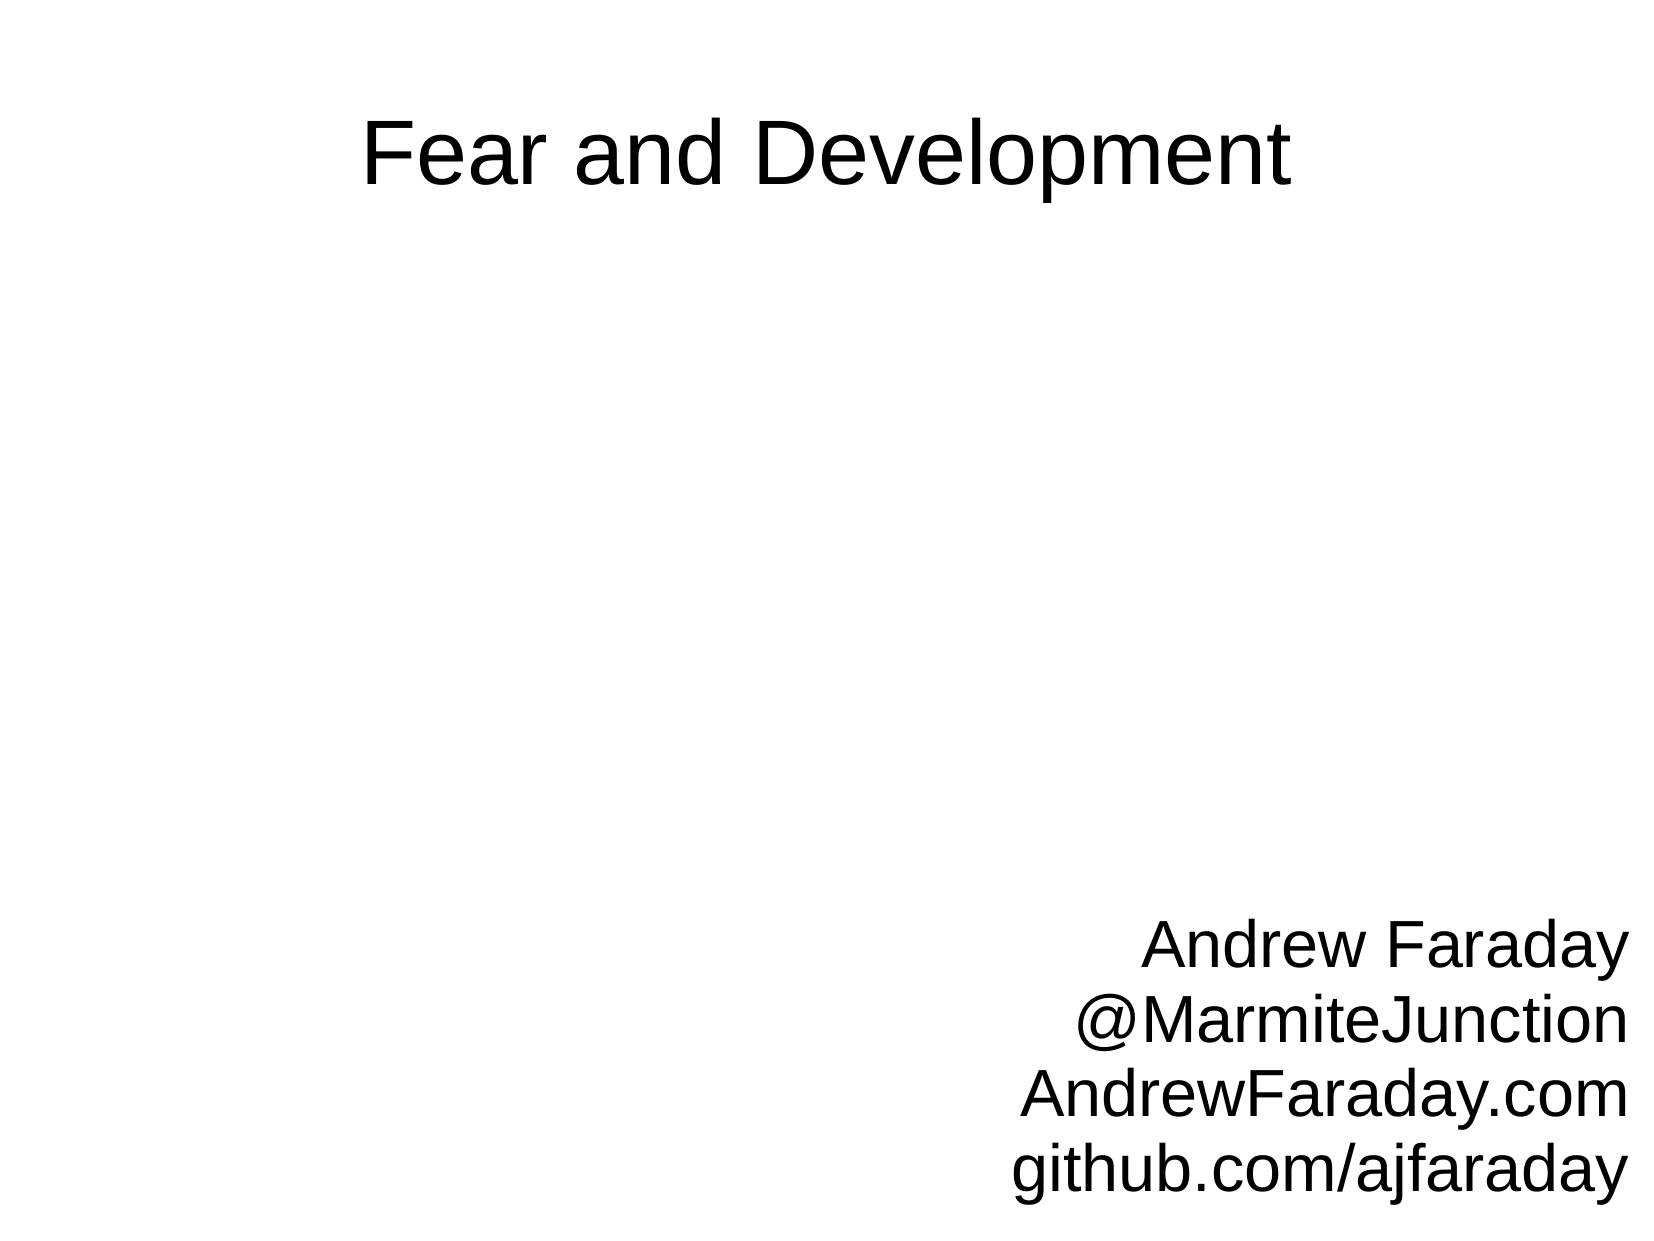

# Fear and Development
Andrew Faraday
@MarmiteJunction
AndrewFaraday.com
github.com/ajfaraday